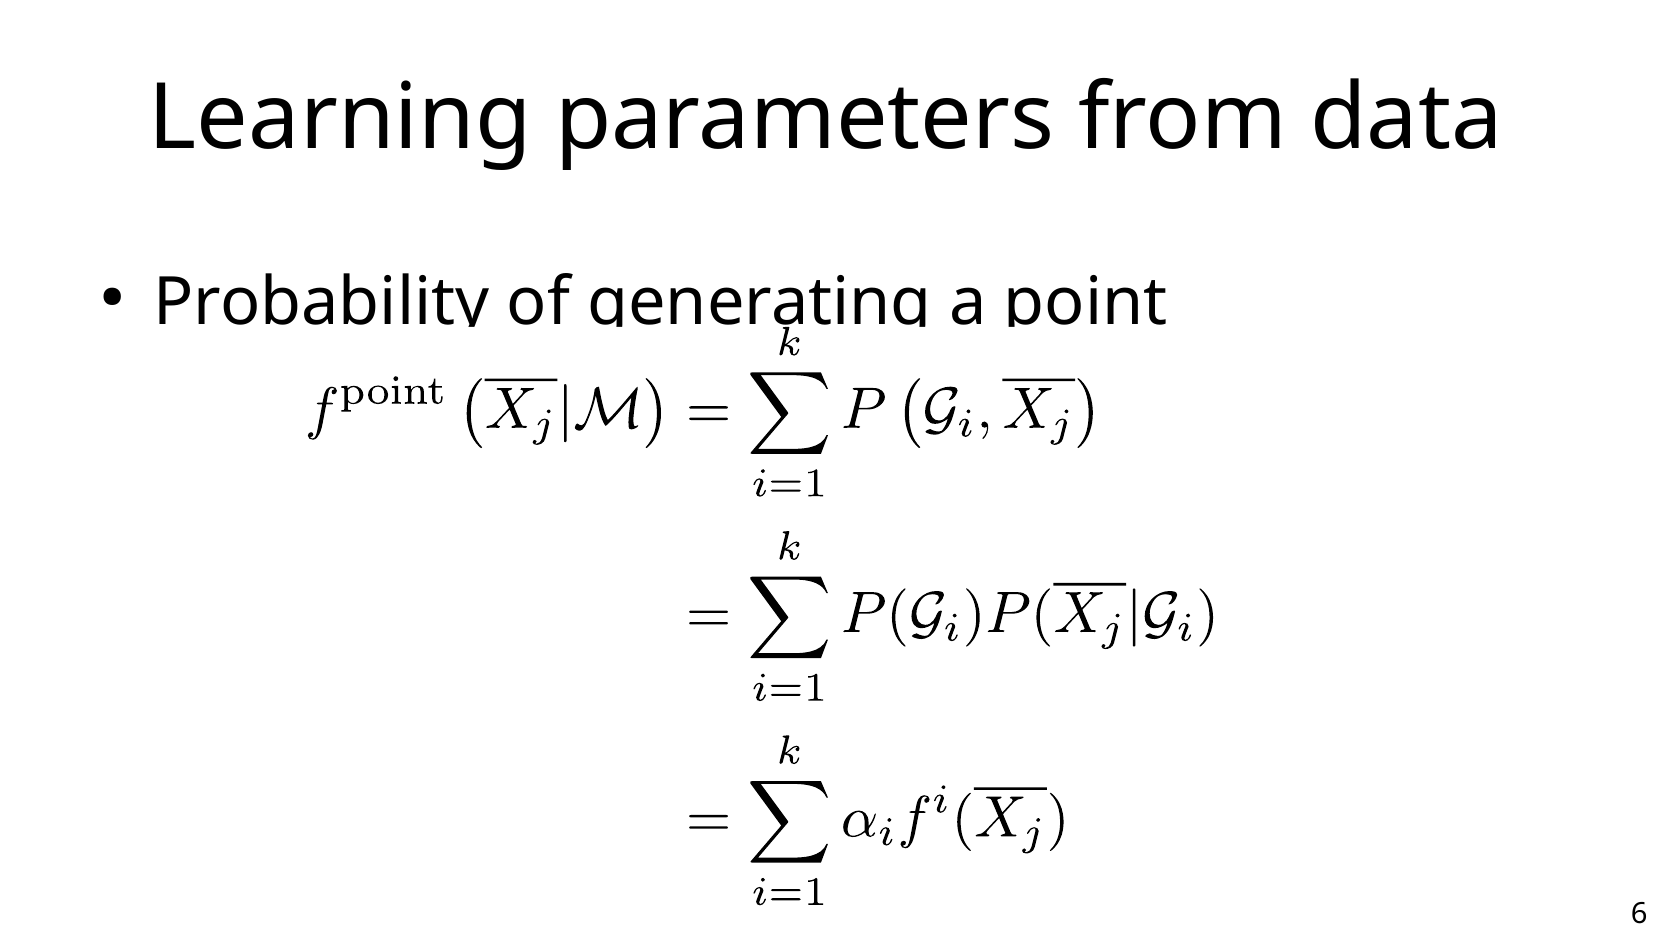

# Learning parameters from data
Probability of generating a point
6